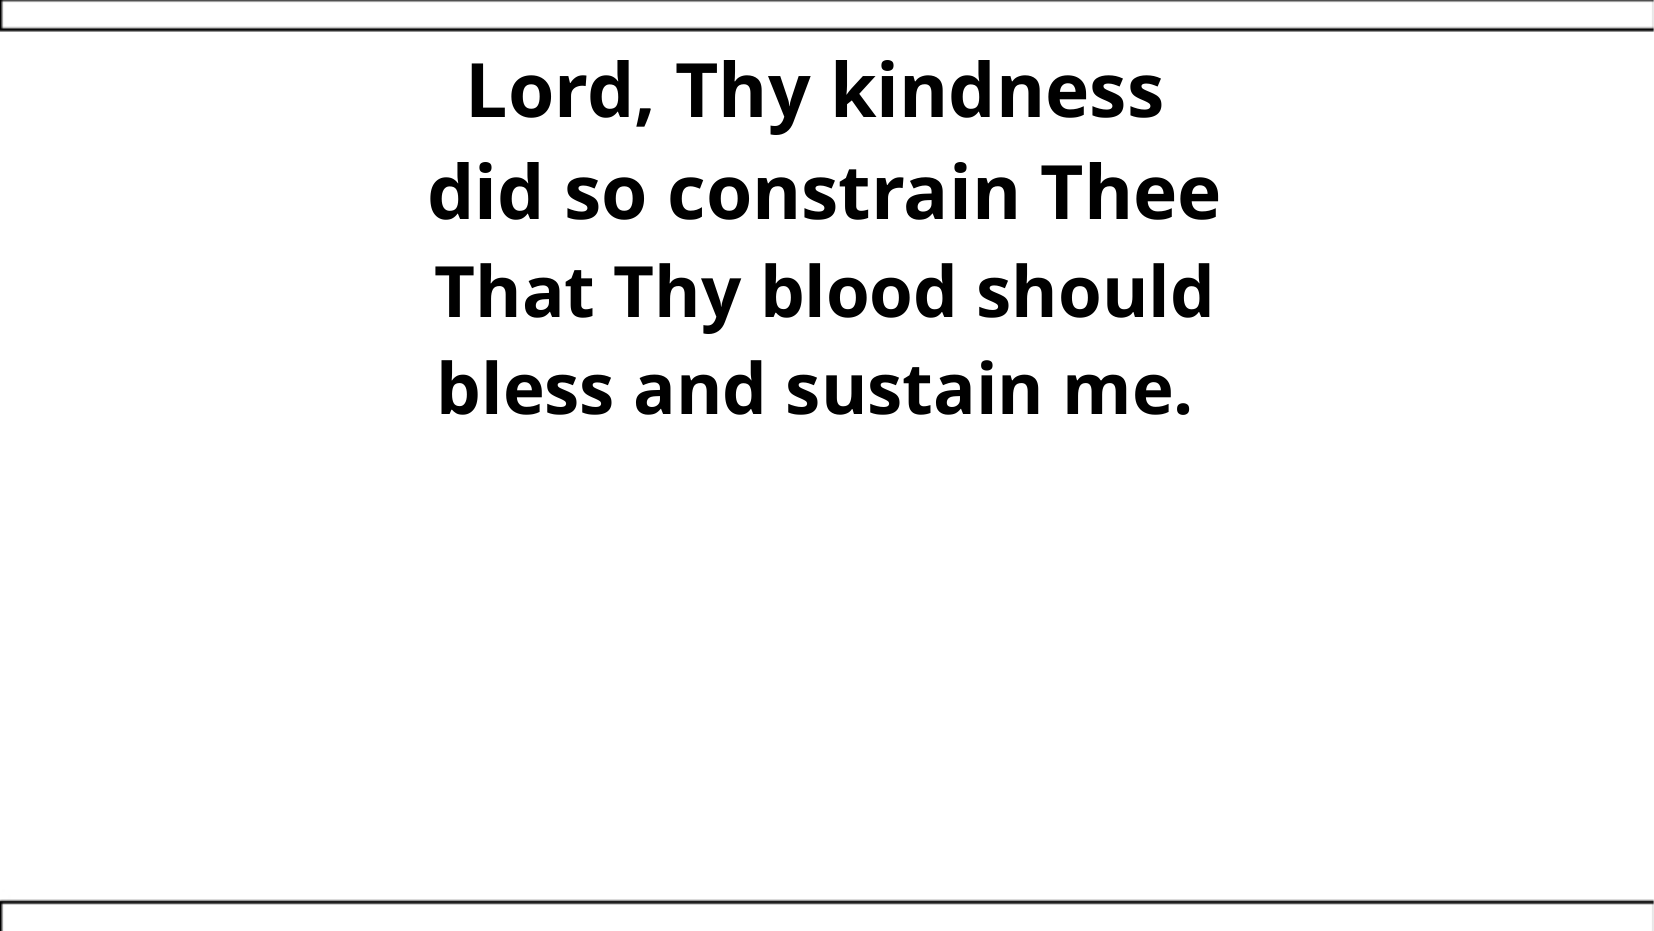

Lord, Thy kindness
did so constrain Thee
That Thy blood should
bless and sustain me.